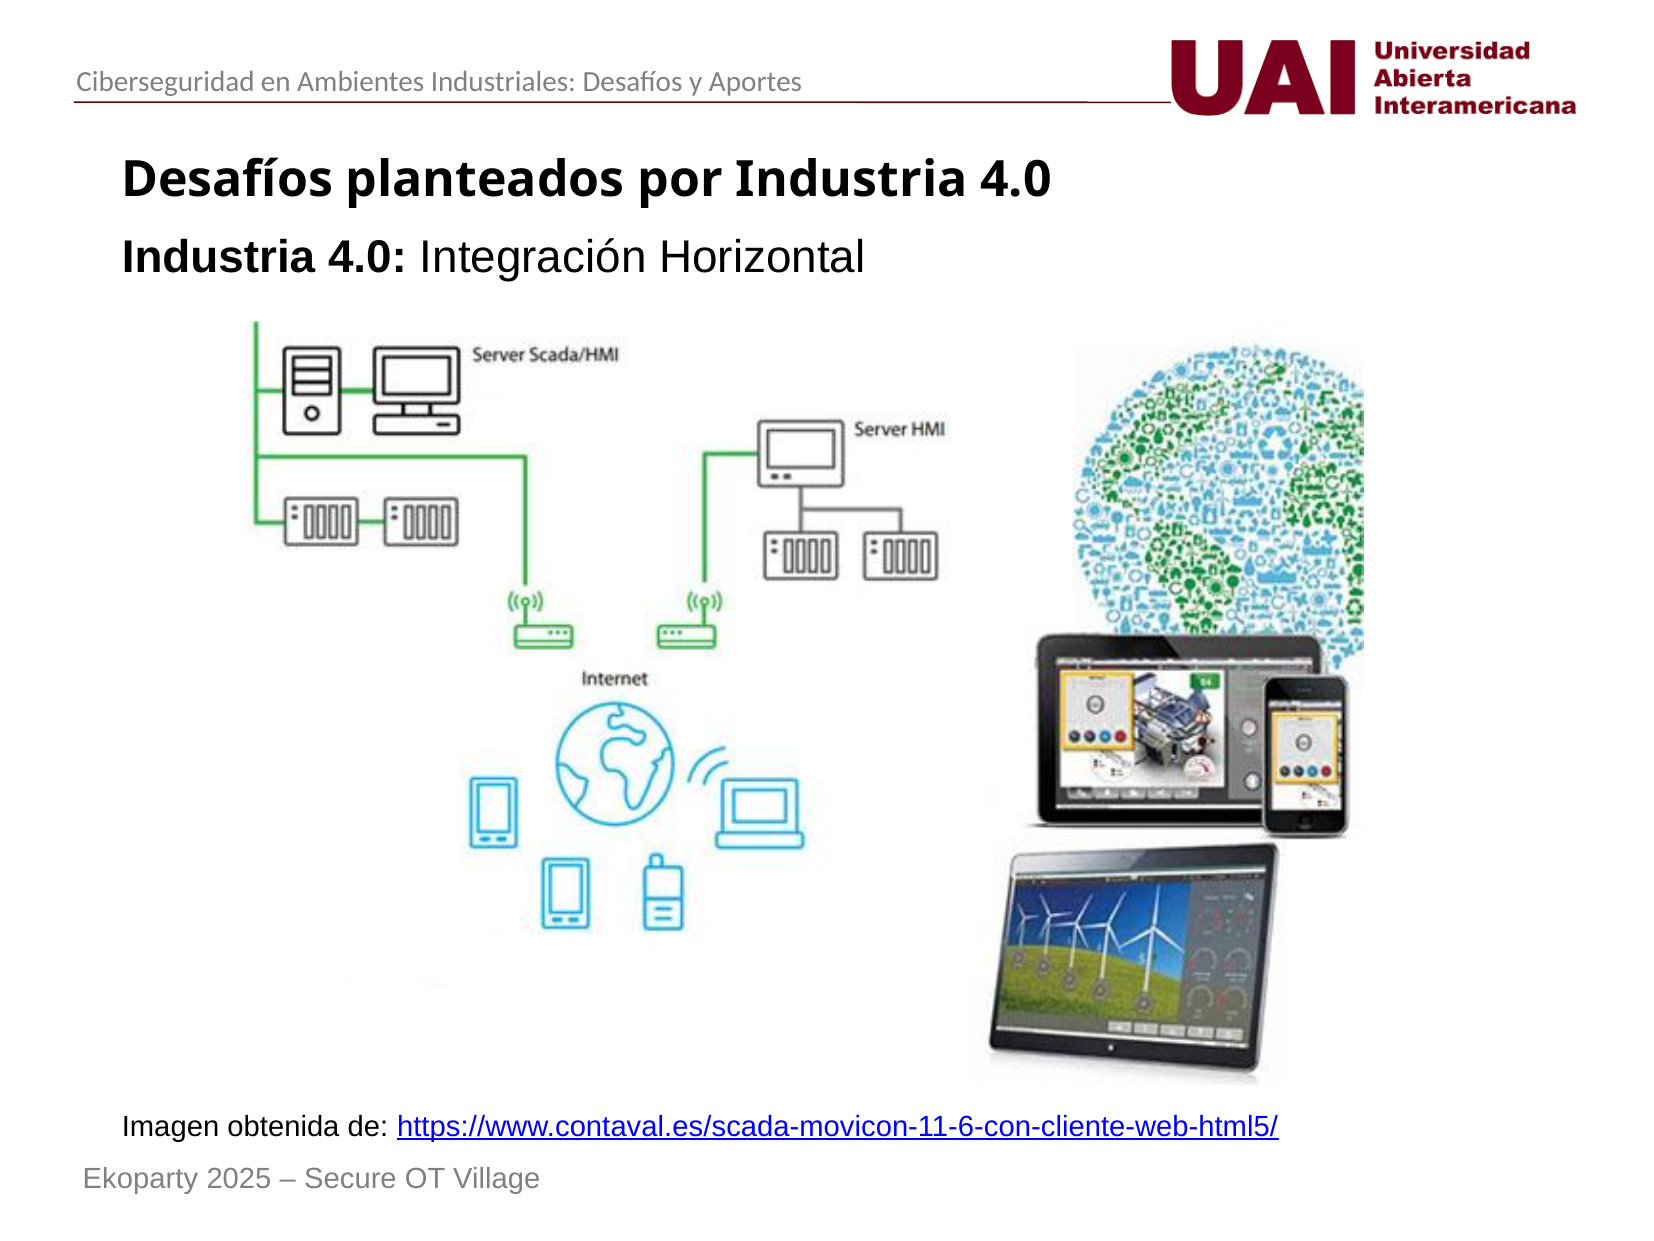

Desafíos planteados por Industria 4.0
Industria 4.0: Integración Horizontal
Imagen obtenida de: https://www.contaval.es/scada-movicon-11-6-con-cliente-web-html5/